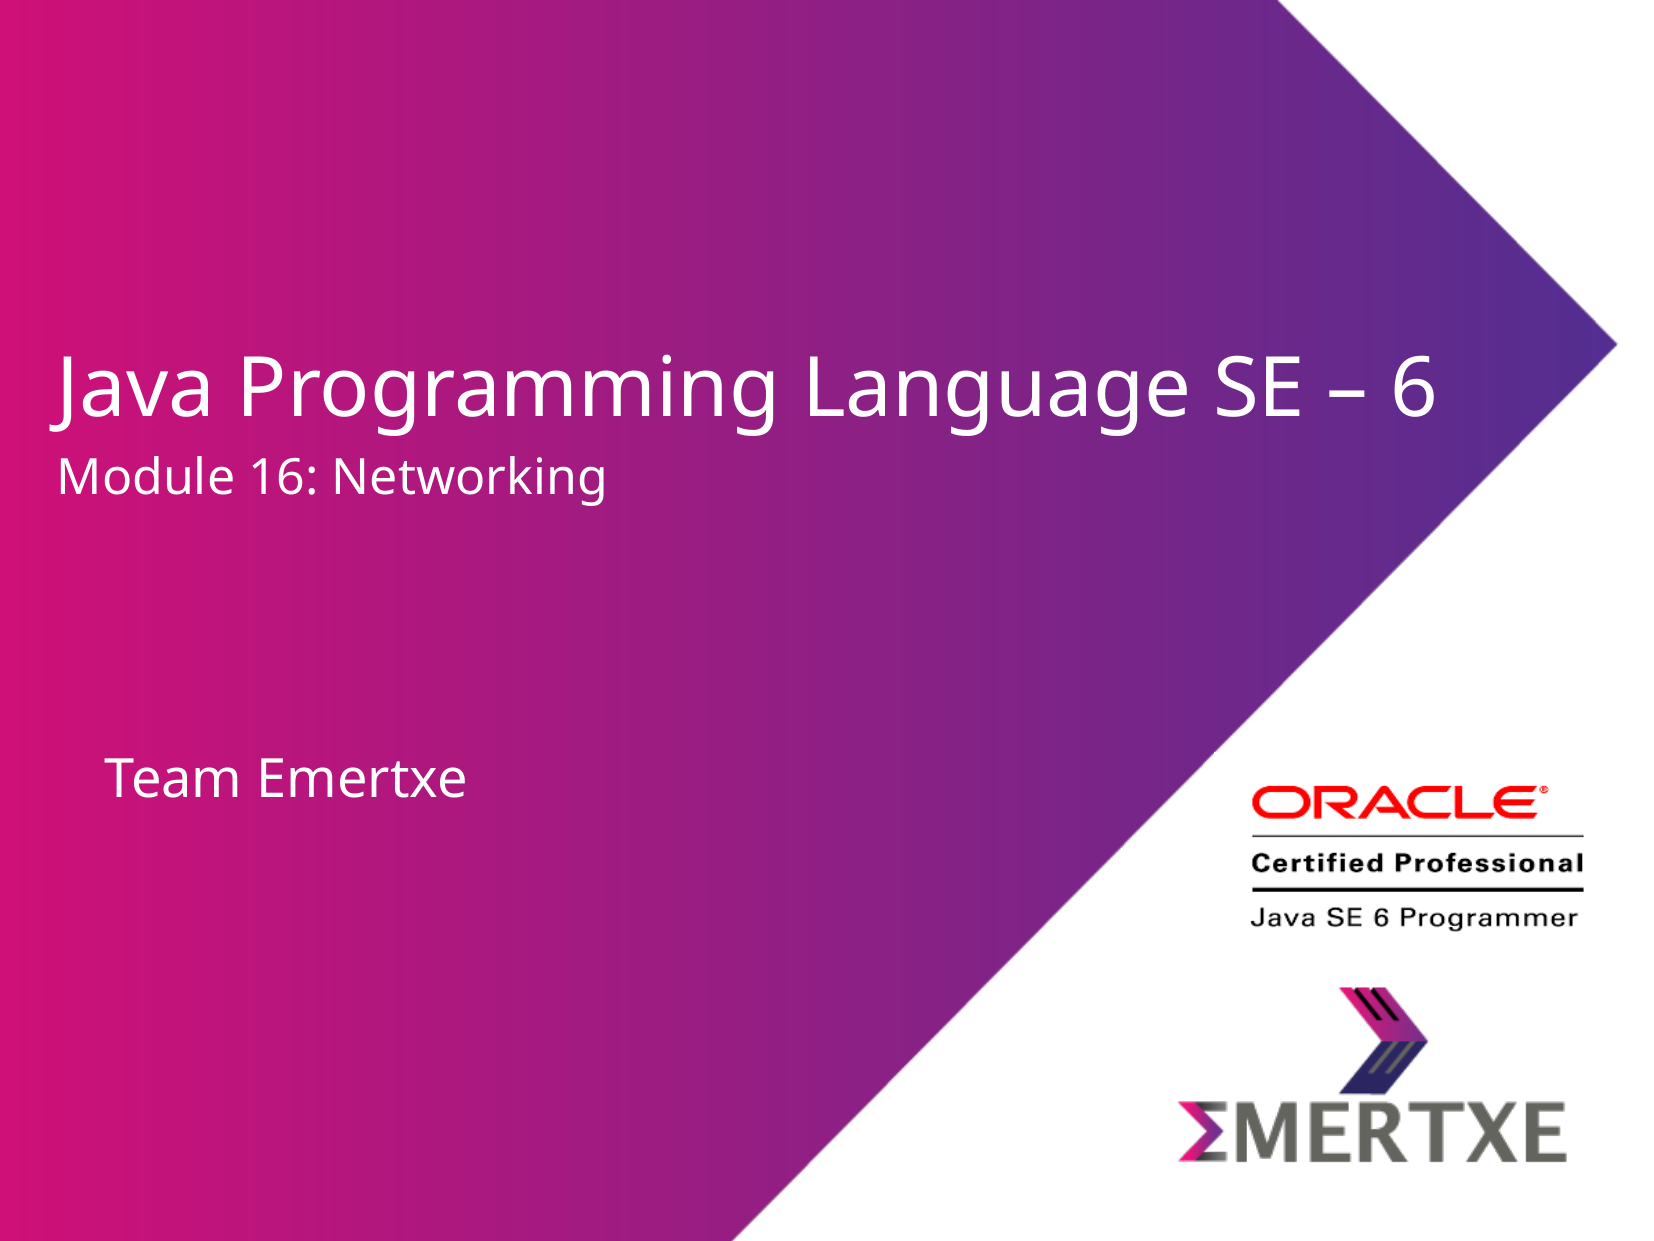

# Java Programming Language SE – 6 Module 16: Networking